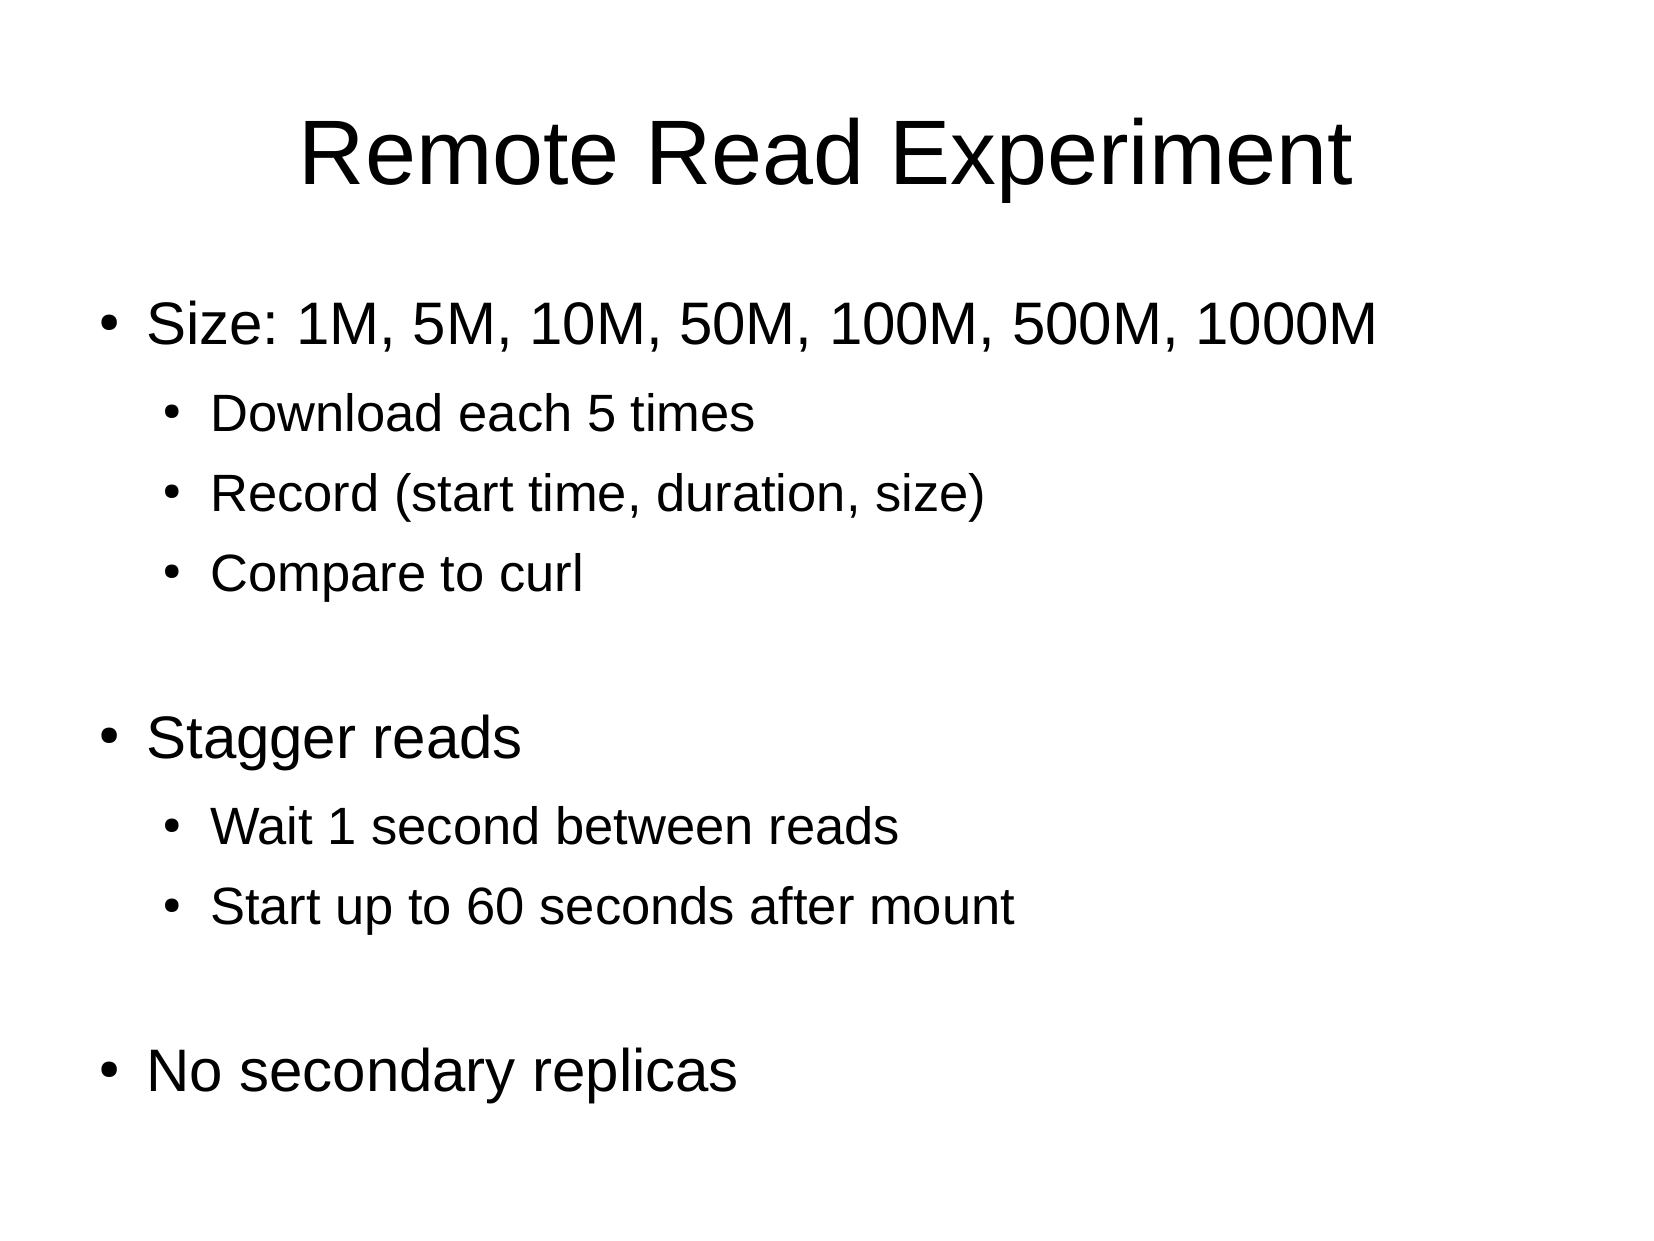

# Remote Read Experiment
Size: 1M, 5M, 10M, 50M, 100M, 500M, 1000M
Download each 5 times
Record (start time, duration, size)
Compare to curl
Stagger reads
Wait 1 second between reads
Start up to 60 seconds after mount
No secondary replicas